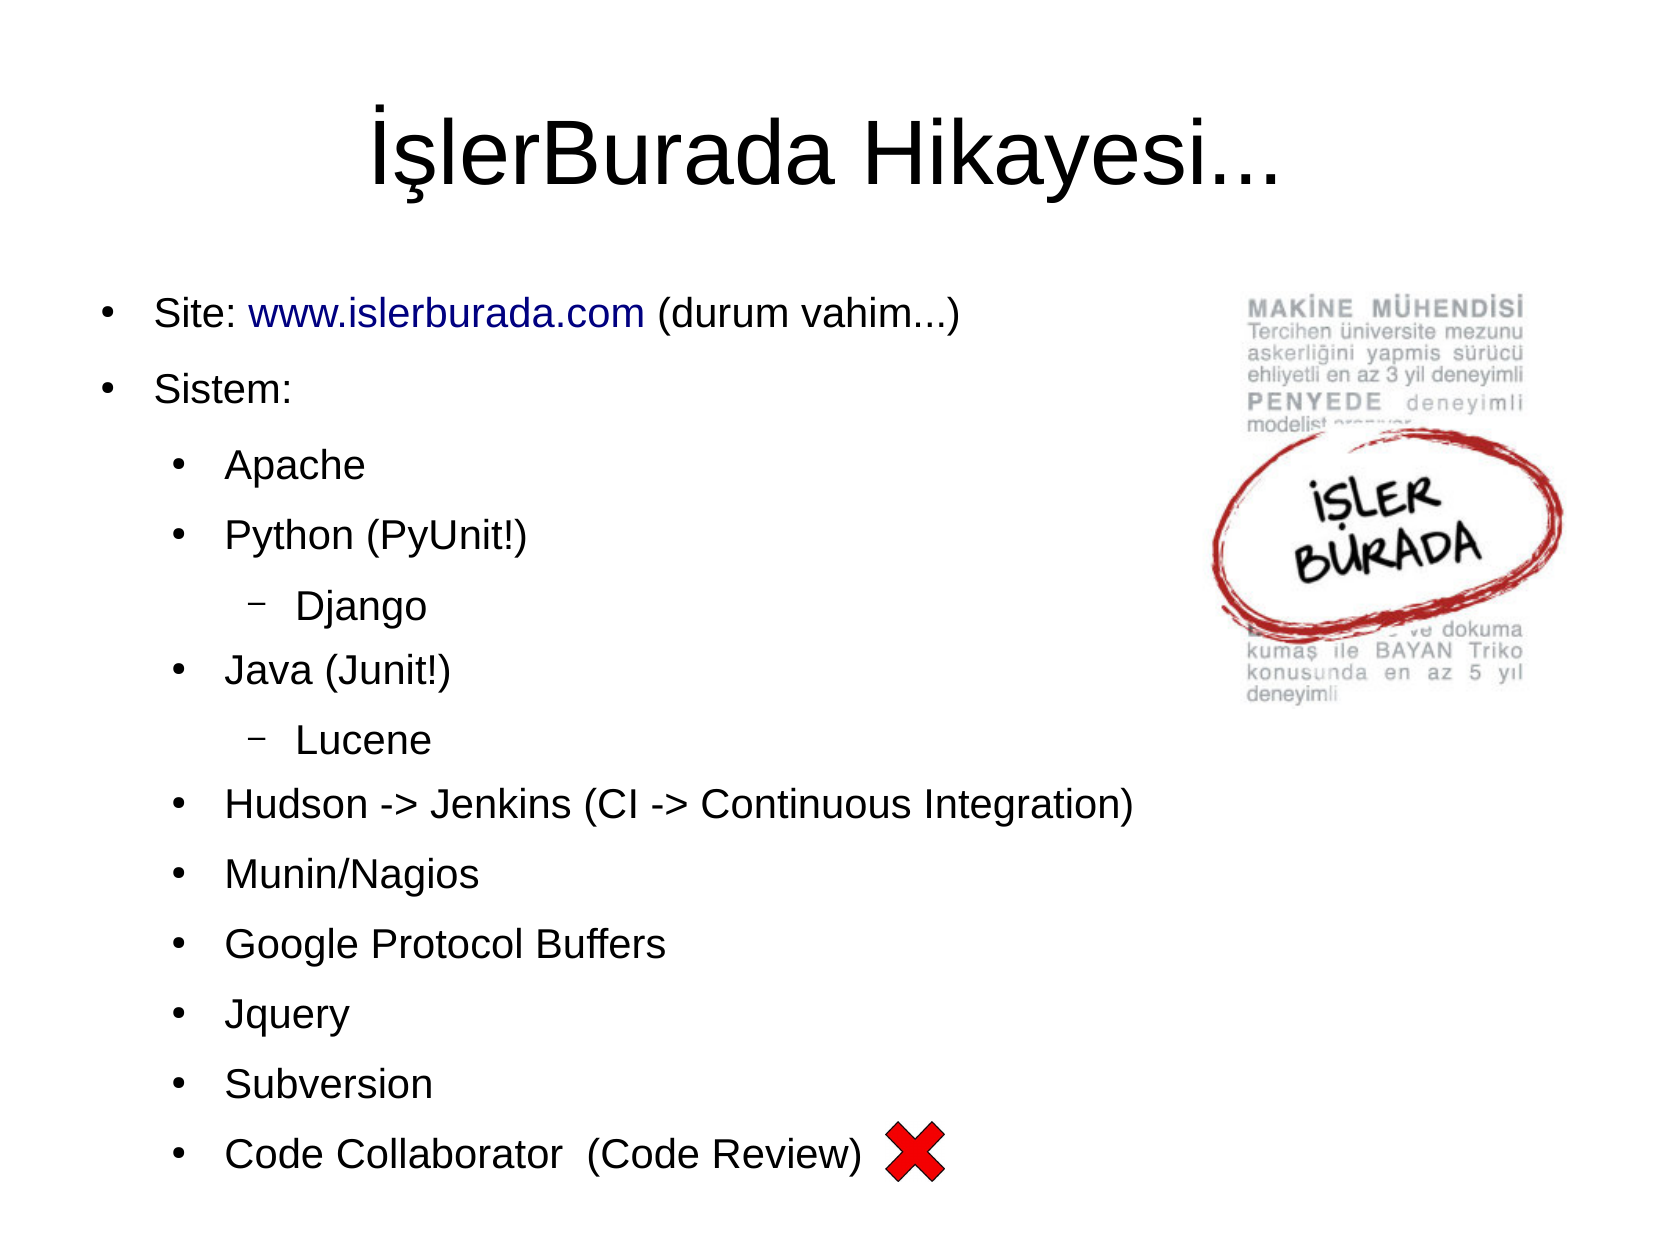

# İşlerBurada Hikayesi...
Site: www.islerburada.com (durum vahim...)
Sistem:
Apache
Python (PyUnit!)
Django
Java (Junit!)
Lucene
Hudson -> Jenkins (CI -> Continuous Integration)
Munin/Nagios
Google Protocol Buffers
Jquery
Subversion
Code Collaborator (Code Review)